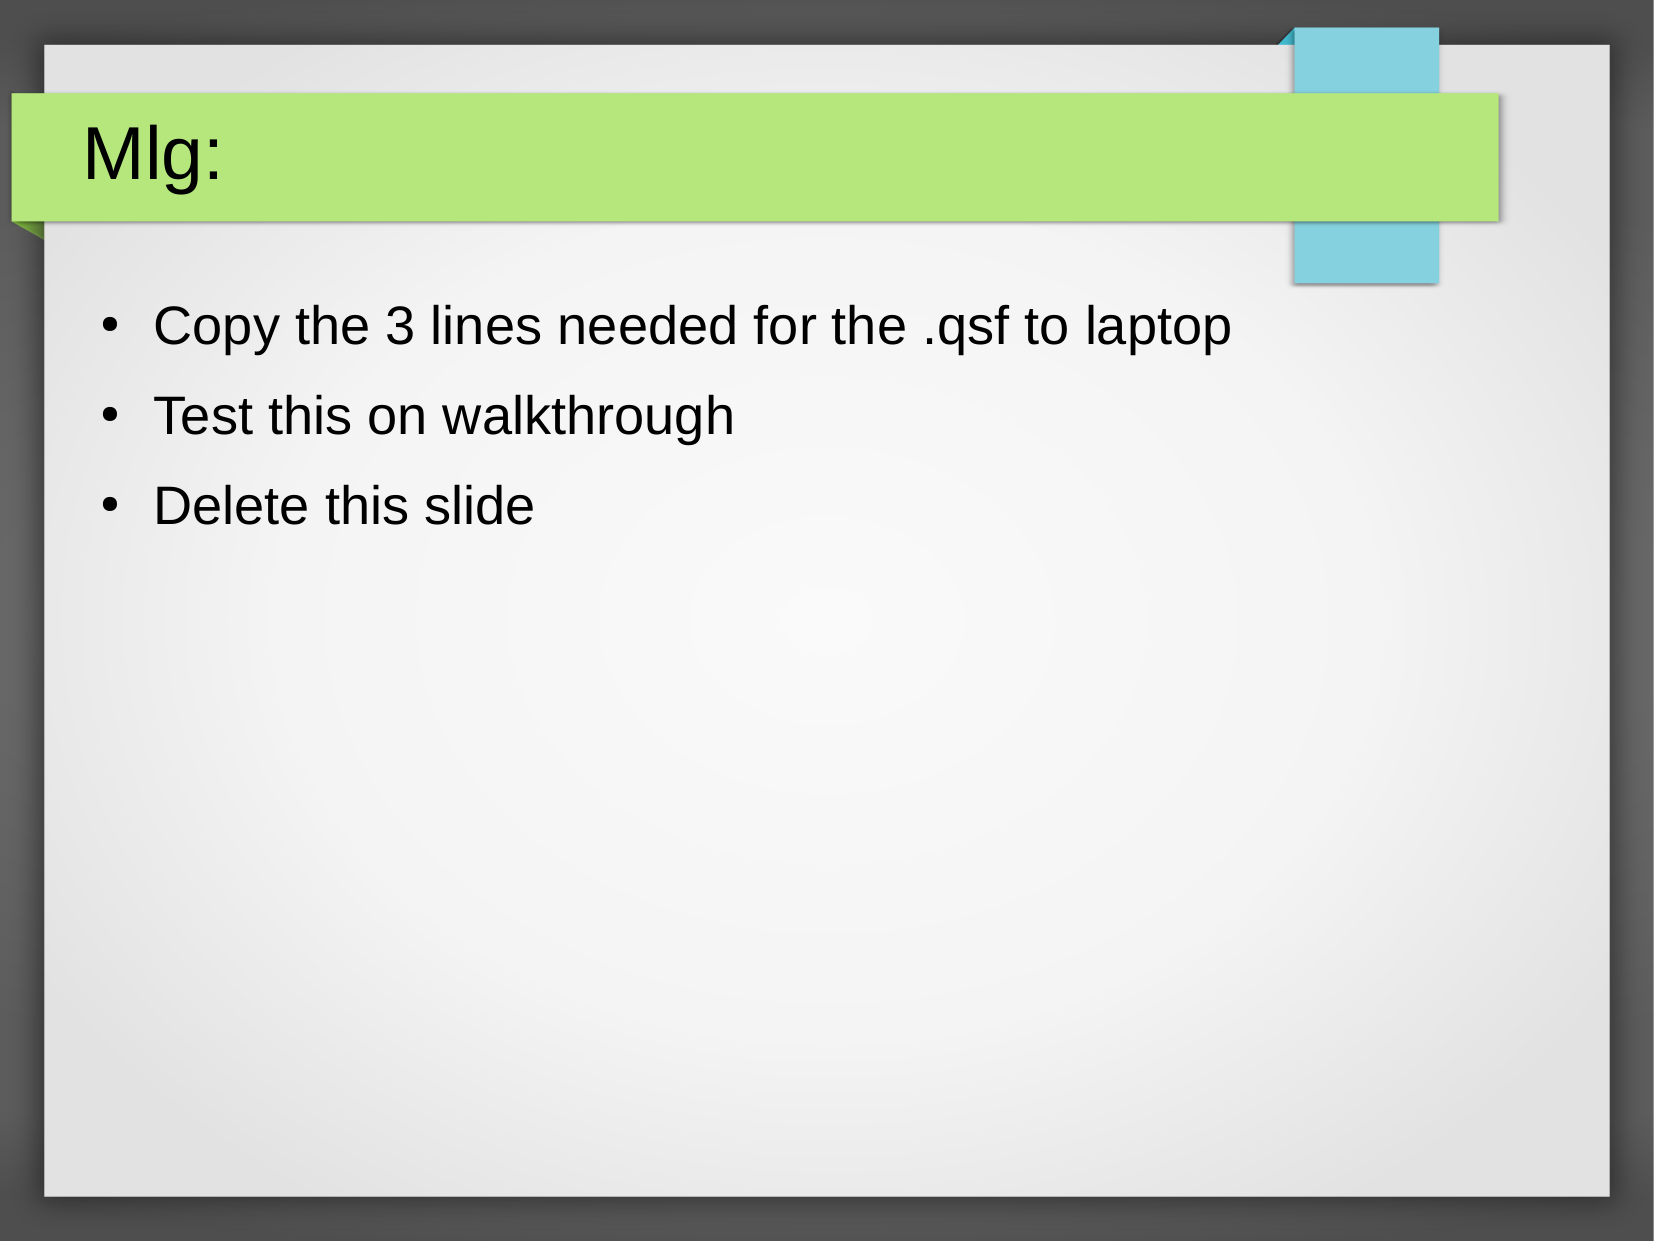

# Mlg:
Copy the 3 lines needed for the .qsf to laptop
Test this on walkthrough
Delete this slide